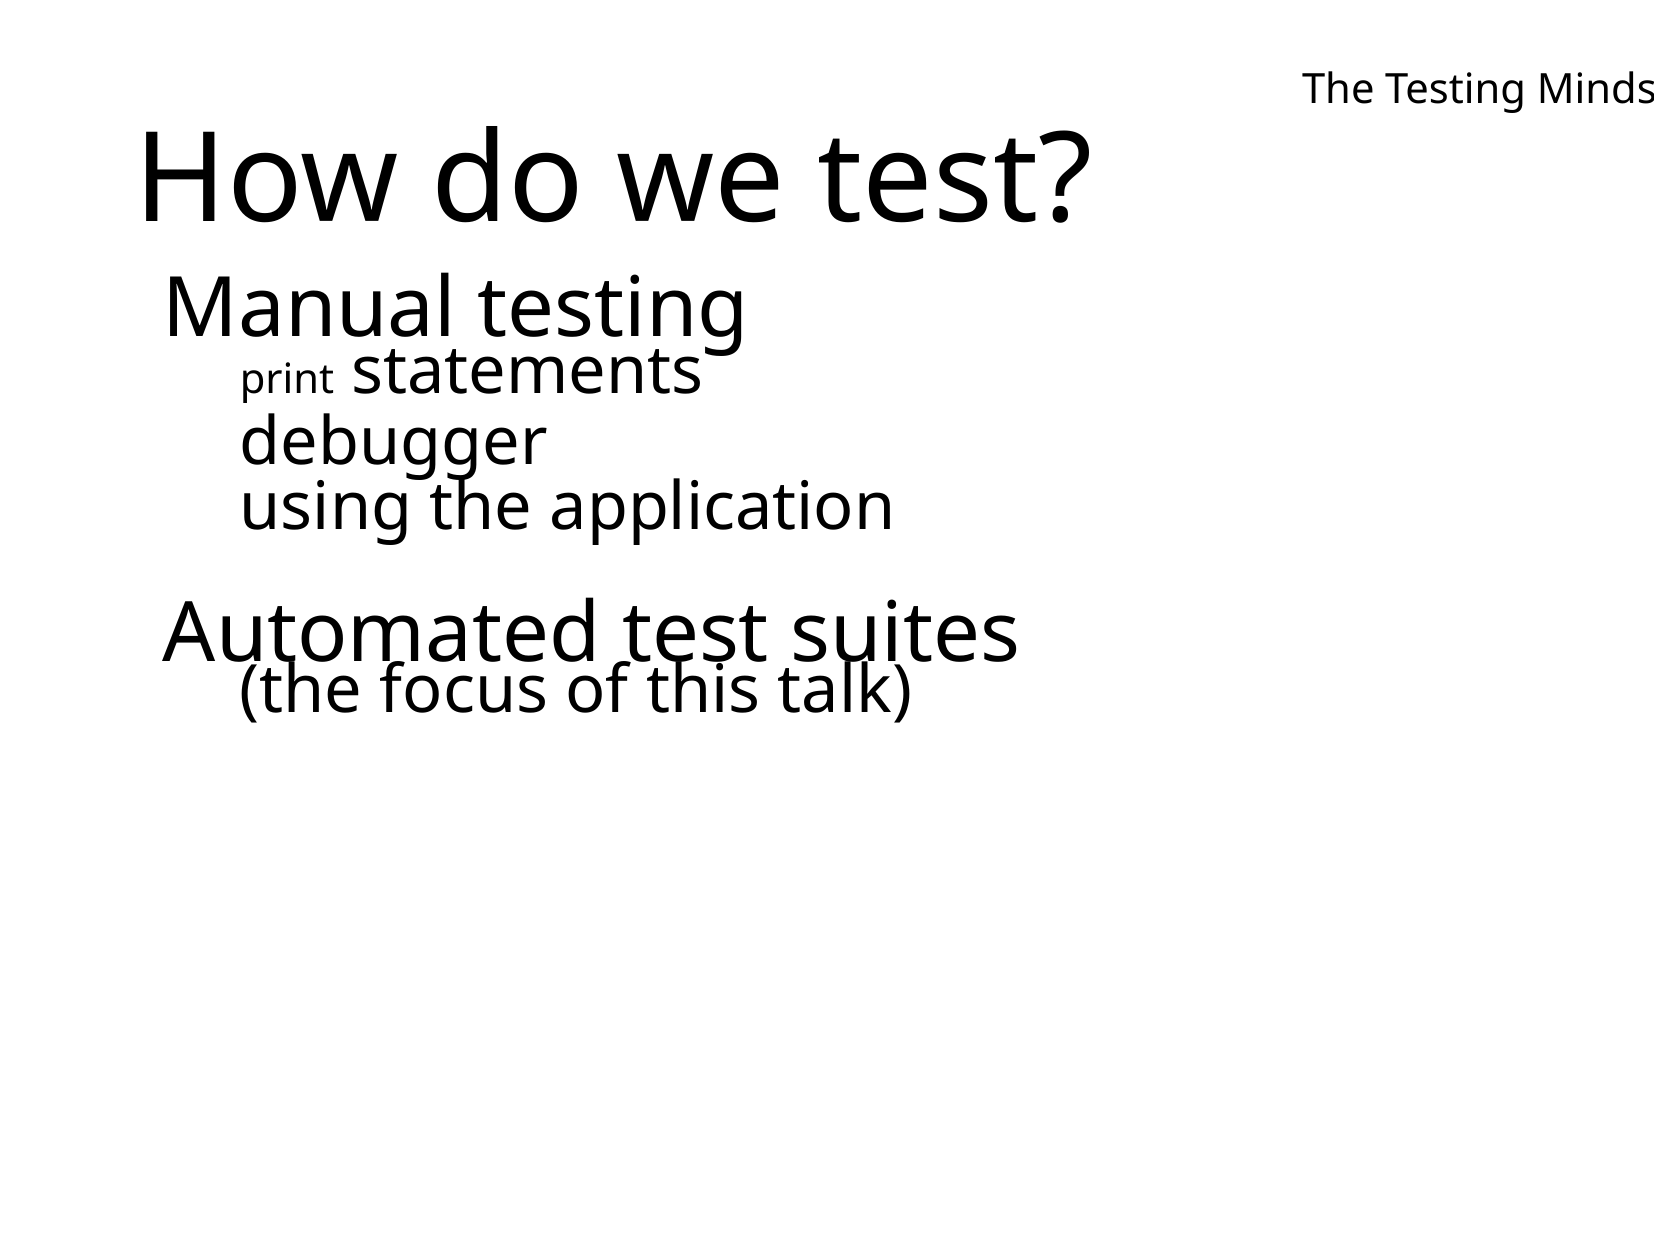

The Testing Mindset
How do we test?
Manual testing
print statements
debugger
using the application
Automated test suites
(the focus of this talk)